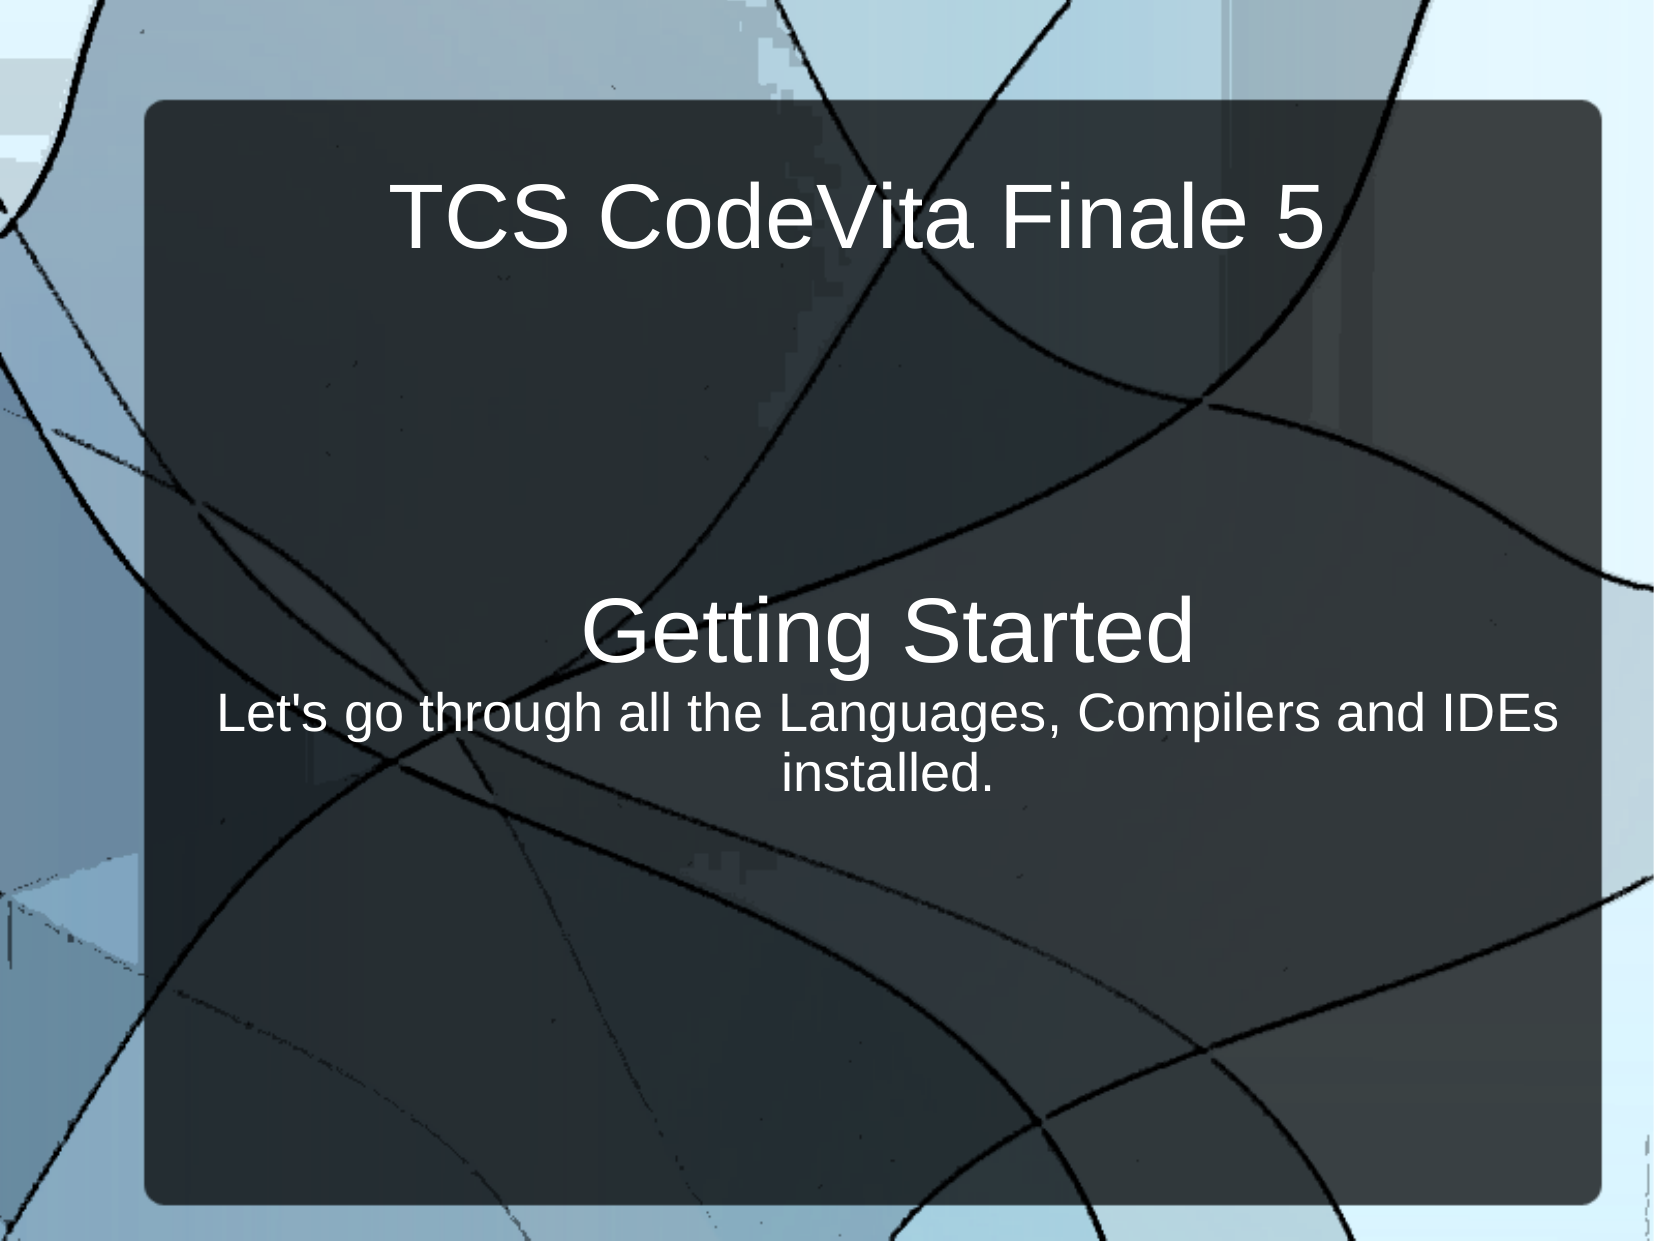

# TCS CodeVita Finale 5
Getting Started
Let's go through all the Languages, Compilers and IDEs installed.